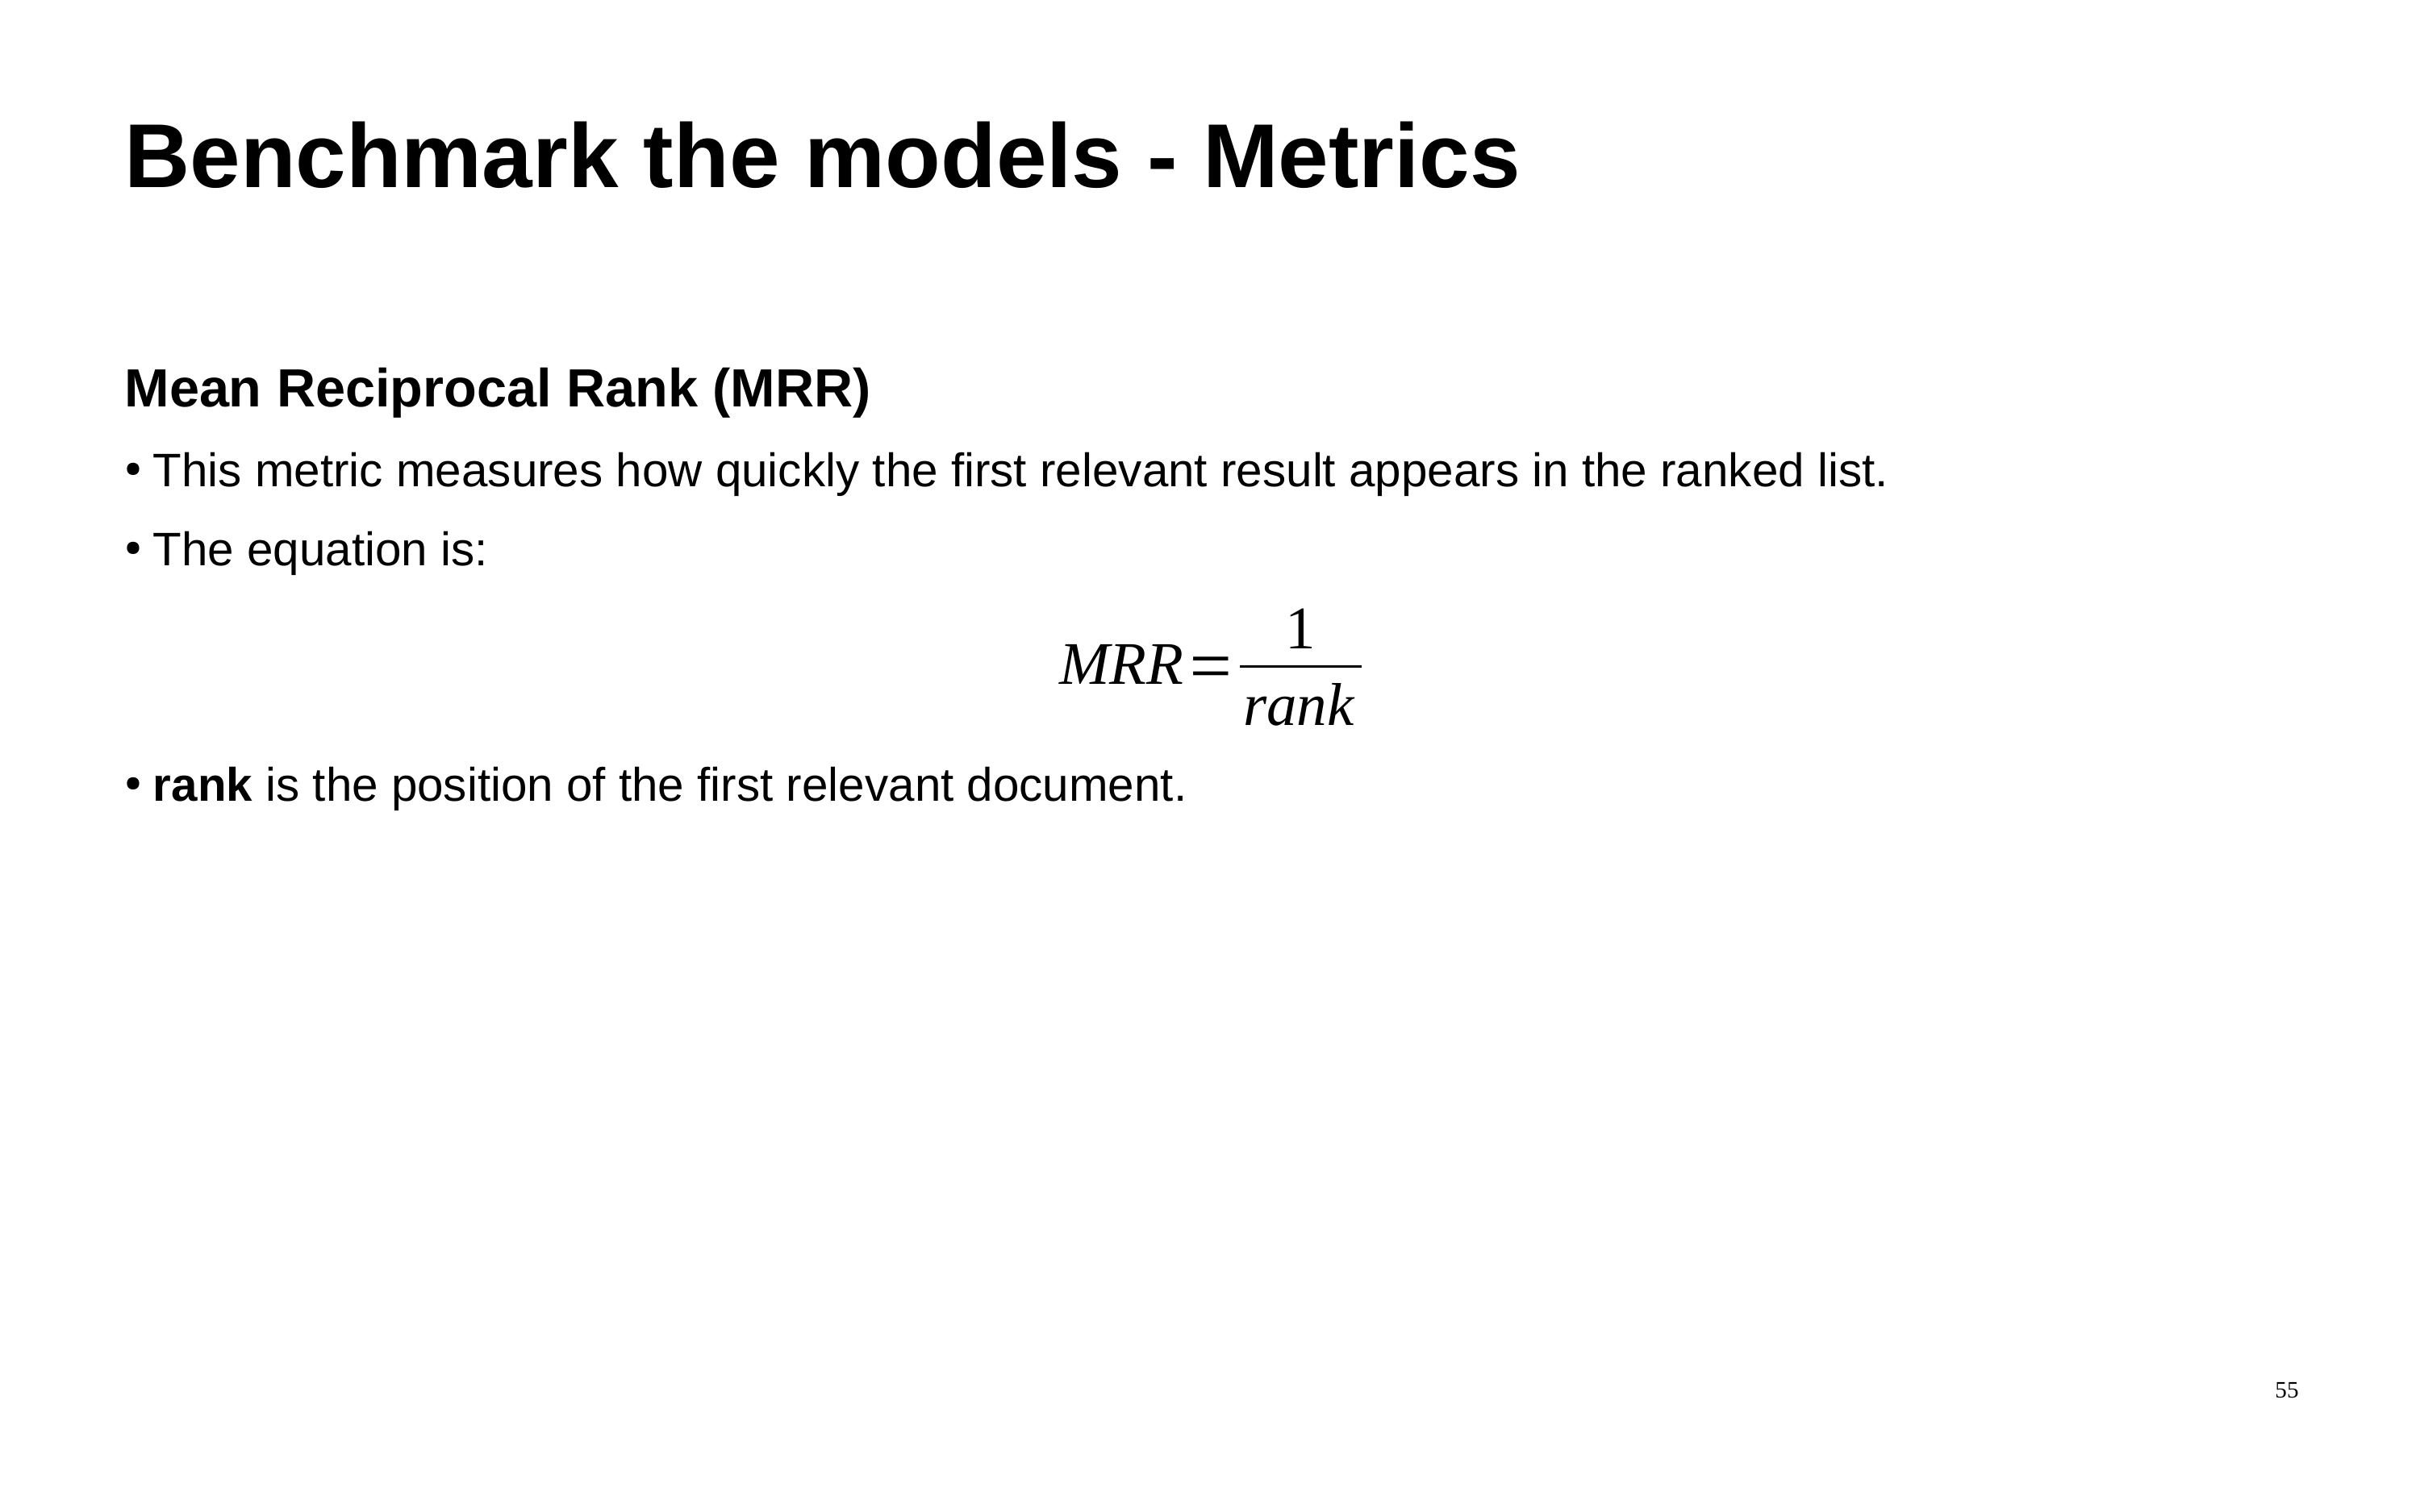

Benchmark the models - Metrics
Mean Reciprocal Rank (MRR)
This metric measures how quickly the first relevant result appears in the ranked list.
The equation is:
rank is the position of the first relevant document.
55